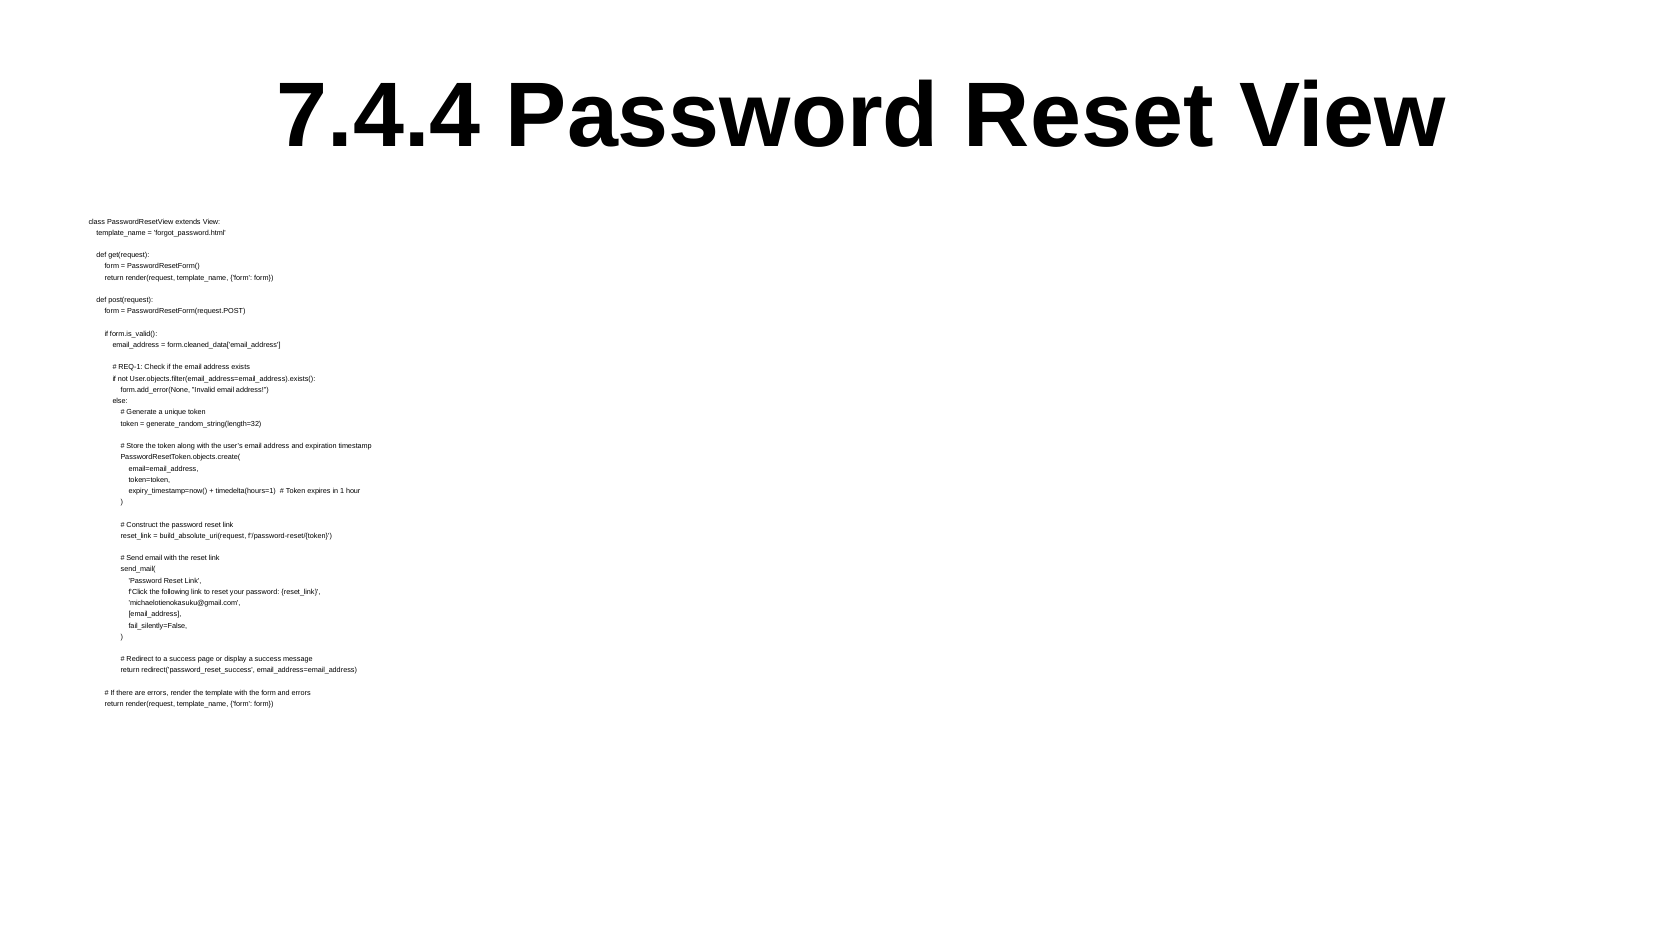

# 7.4.4 Password Reset View
class PasswordResetView extends View:
 template_name = 'forgot_password.html'
 def get(request):
 form = PasswordResetForm()
 return render(request, template_name, {'form': form})
 def post(request):
 form = PasswordResetForm(request.POST)
 if form.is_valid():
 email_address = form.cleaned_data['email_address']
 # REQ-1: Check if the email address exists
 if not User.objects.filter(email_address=email_address).exists():
 form.add_error(None, "Invalid email address!")
 else:
 # Generate a unique token
 token = generate_random_string(length=32)
 # Store the token along with the user's email address and expiration timestamp
 PasswordResetToken.objects.create(
 email=email_address,
 token=token,
 expiry_timestamp=now() + timedelta(hours=1) # Token expires in 1 hour
 )
 # Construct the password reset link
 reset_link = build_absolute_uri(request, f'/password-reset/{token}')
 # Send email with the reset link
 send_mail(
 'Password Reset Link',
 f'Click the following link to reset your password: {reset_link}',
 'michaelotienokasuku@gmail.com',
 [email_address],
 fail_silently=False,
 )
 # Redirect to a success page or display a success message
 return redirect('password_reset_success', email_address=email_address)
 # If there are errors, render the template with the form and errors
 return render(request, template_name, {'form': form})